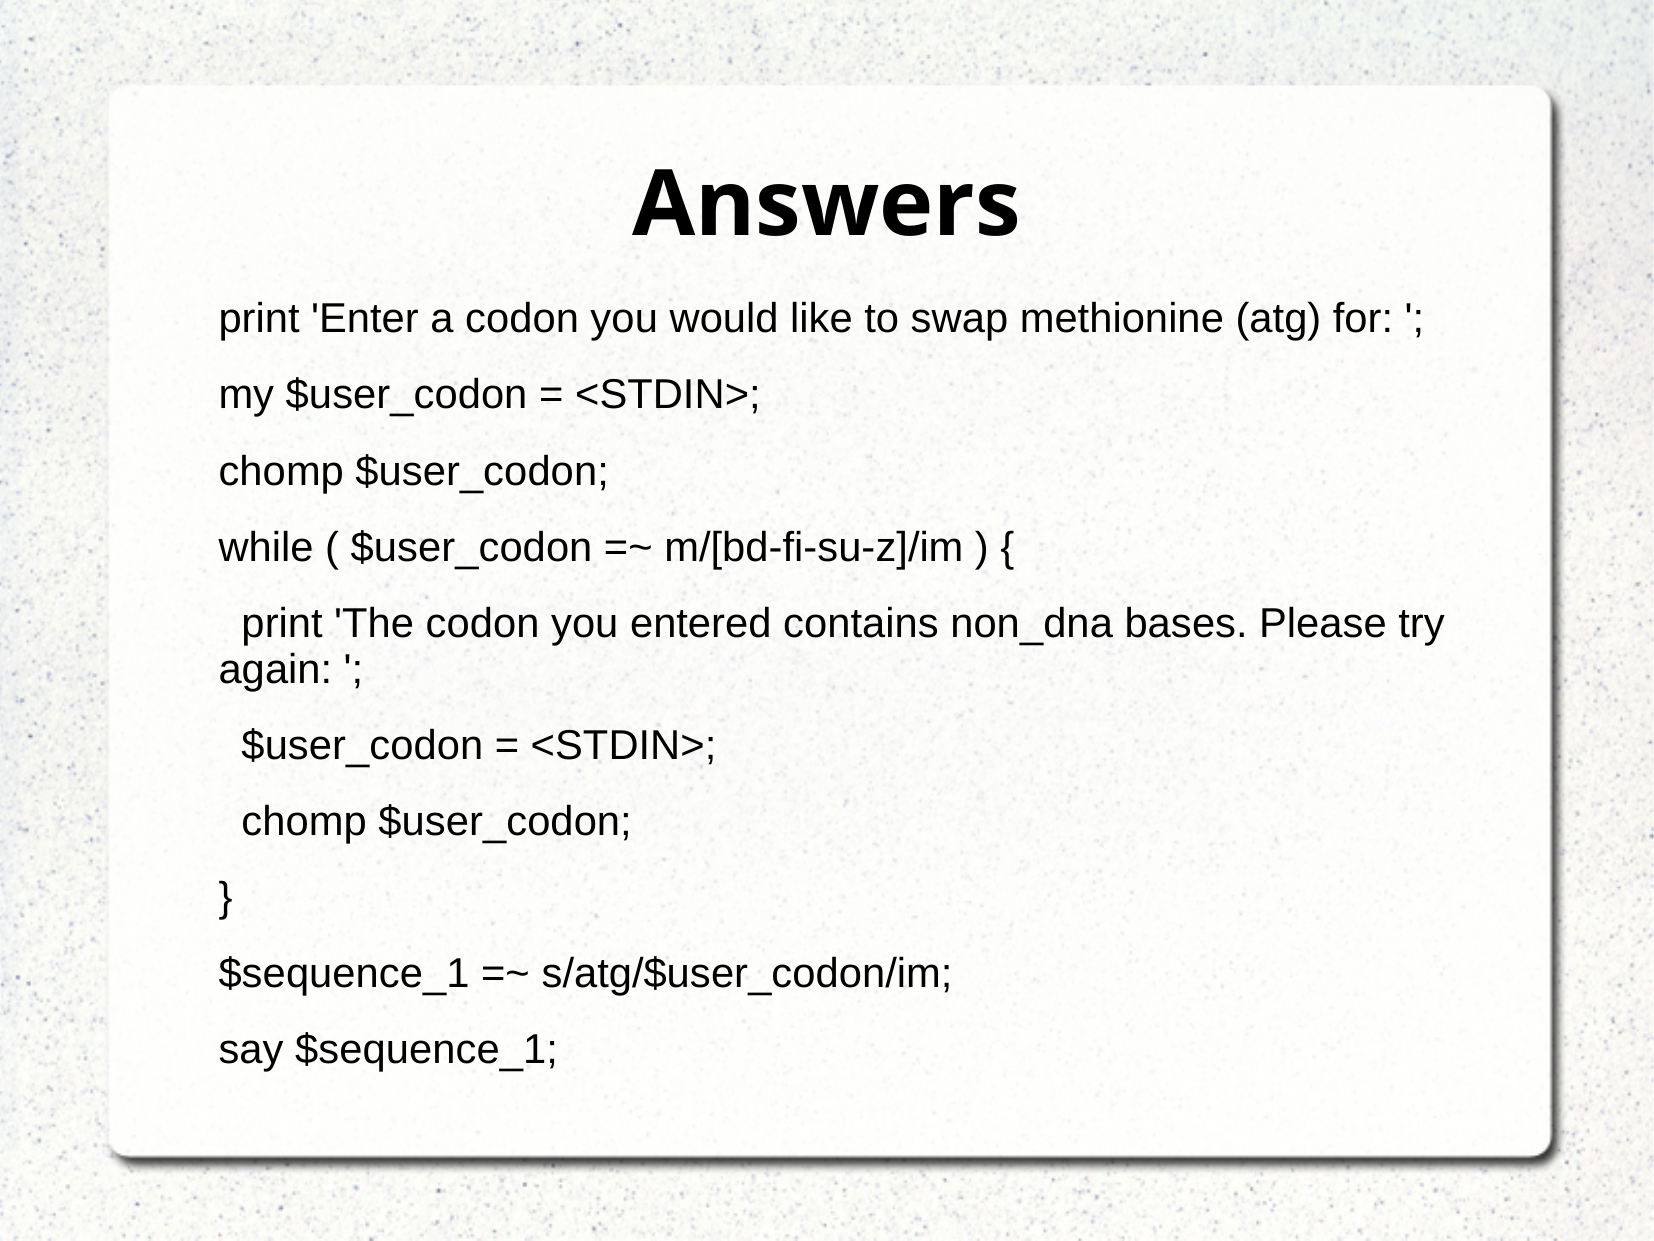

# Answers
print 'Enter a codon you would like to swap methionine (atg) for: ';
my $user_codon = <STDIN>;
chomp $user_codon;
while ( $user_codon =~ m/[bd-fi-su-z]/im ) {
 print 'The codon you entered contains non_dna bases. Please try again: ';
 $user_codon = <STDIN>;
 chomp $user_codon;
}
$sequence_1 =~ s/atg/$user_codon/im;
say $sequence_1;